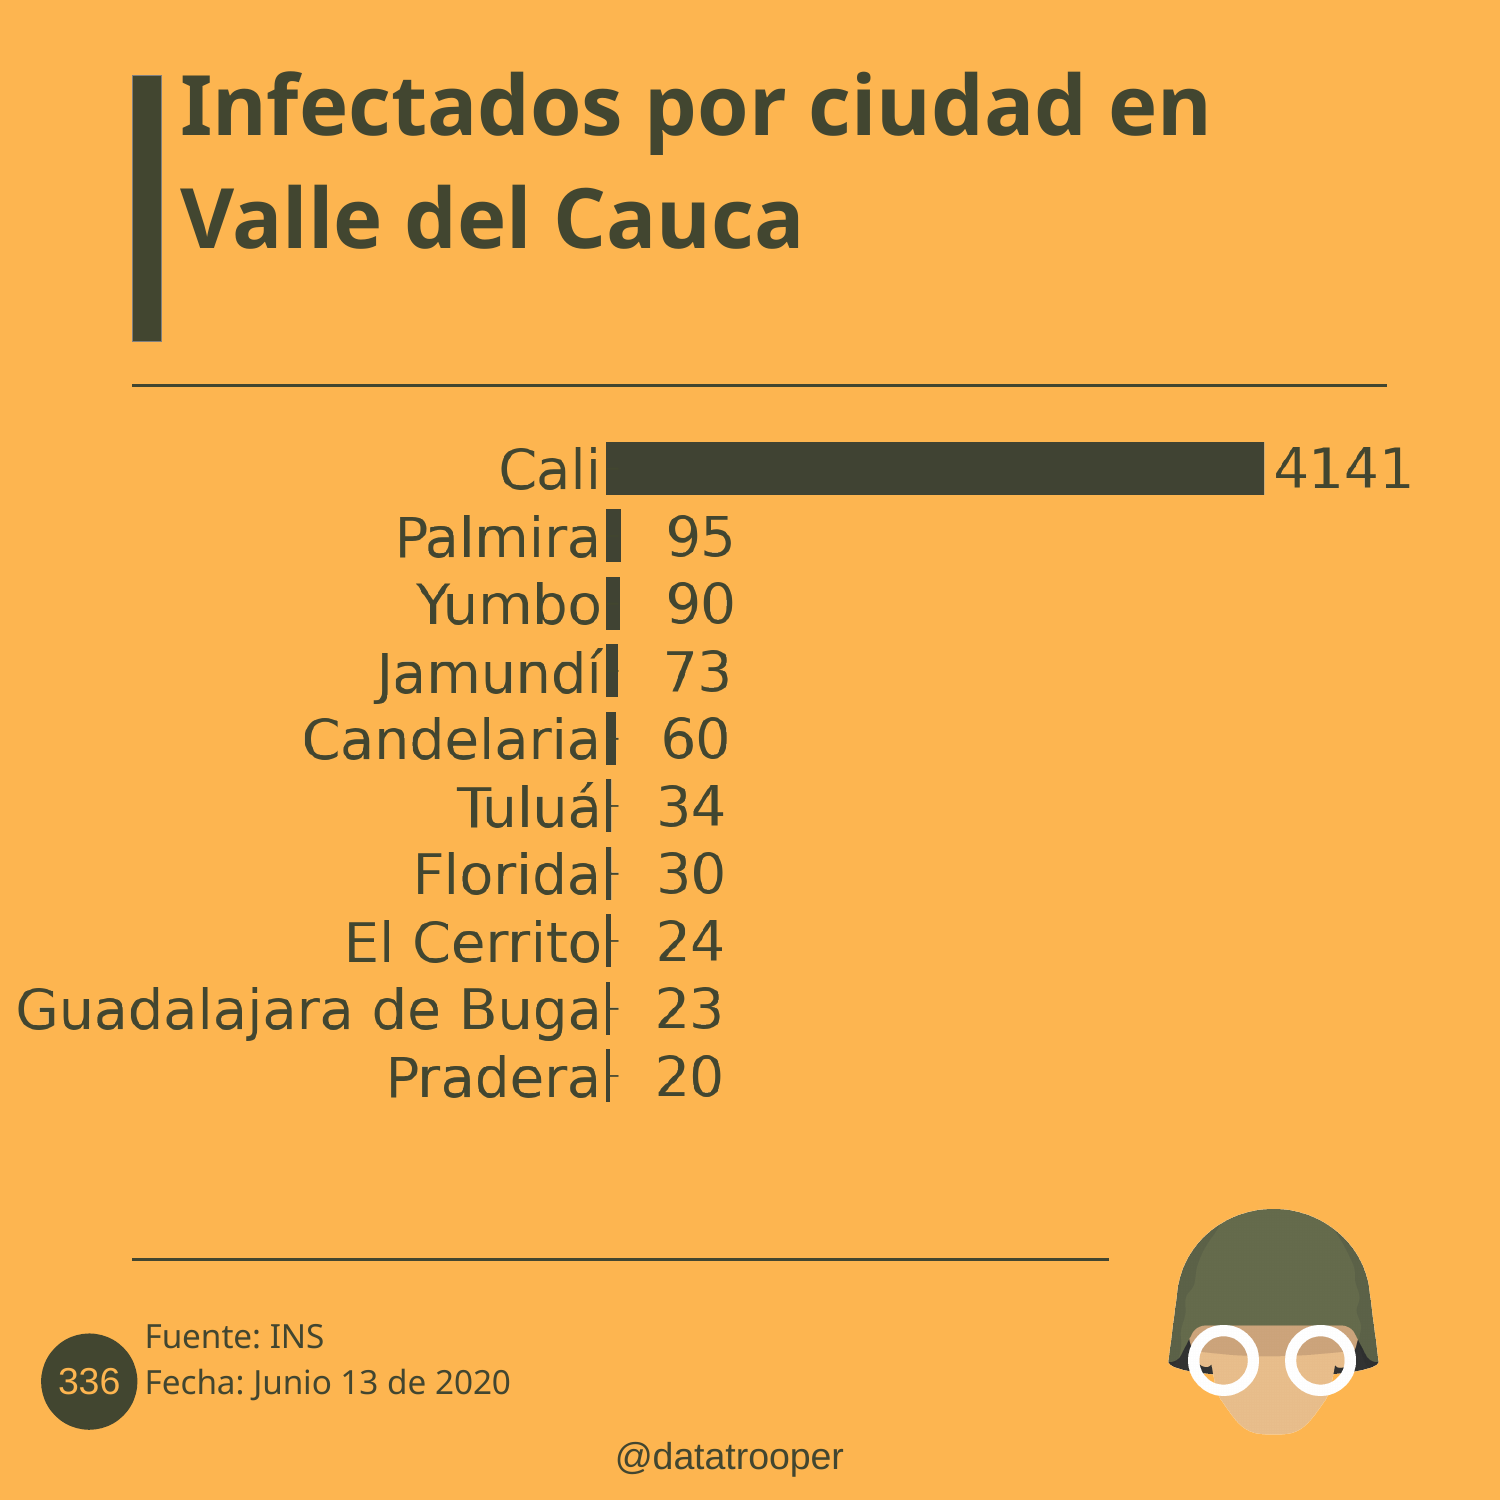

# Infectados por ciudad en Valle del Cauca